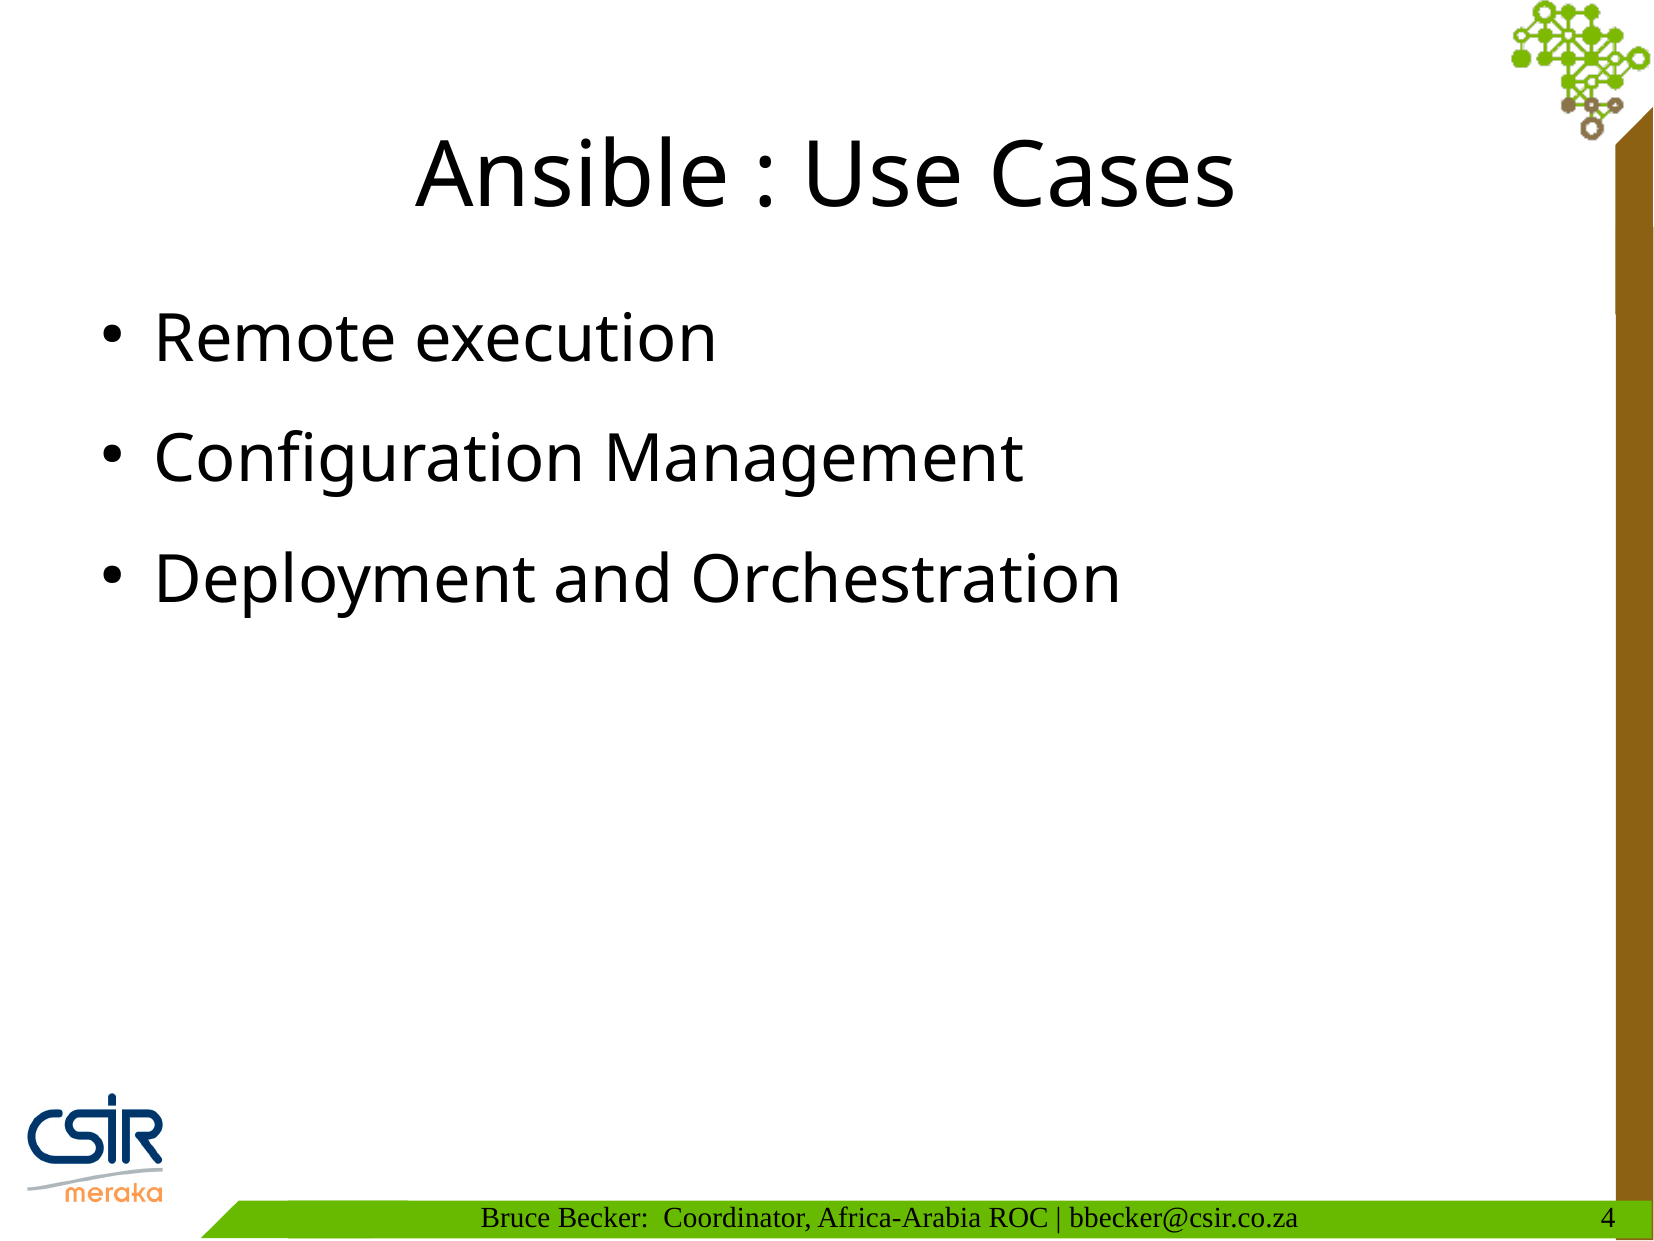

# Ansible : Use Cases
Remote execution
Configuration Management
Deployment and Orchestration
4